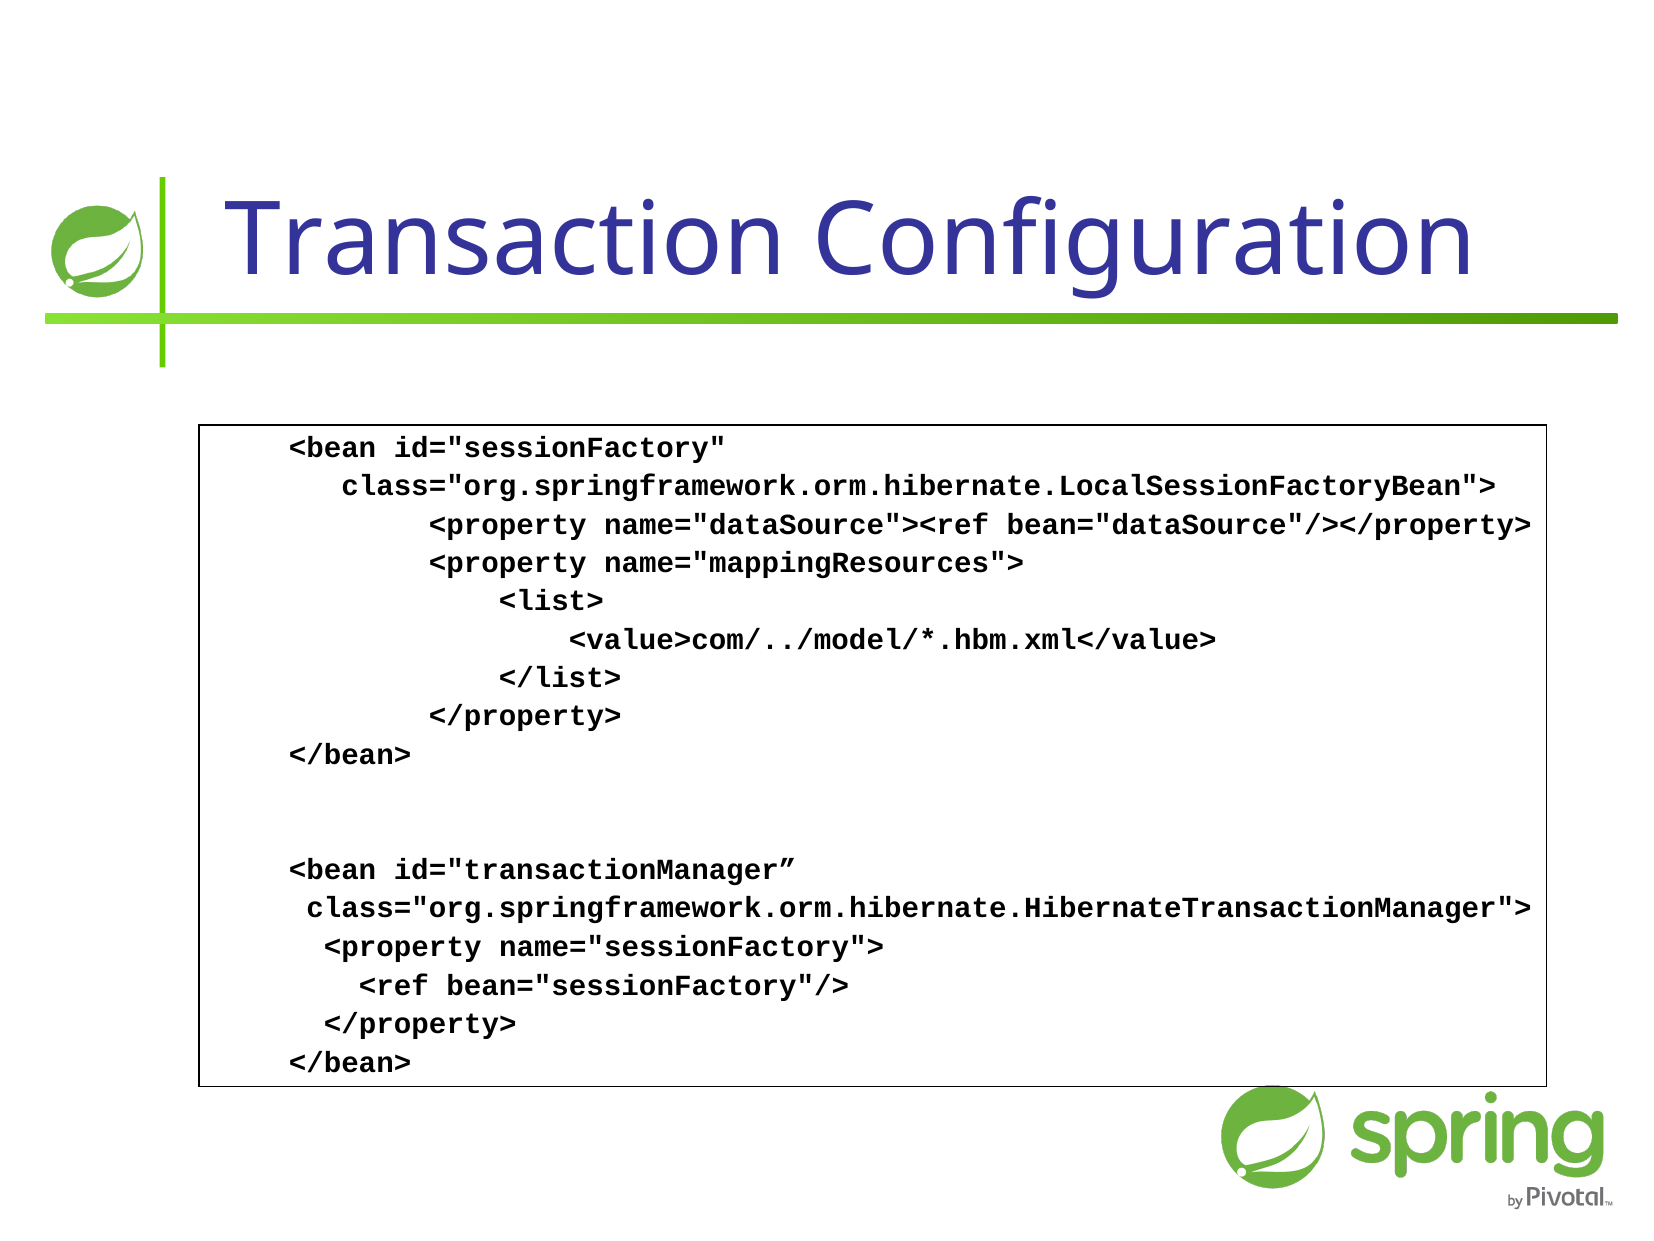

# Transaction Configuration
<bean id="sessionFactory"
 class="org.springframework.orm.hibernate.LocalSessionFactoryBean">
 <property name="dataSource"><ref bean="dataSource"/></property>
 <property name="mappingResources">
 <list>
 <value>com/../model/*.hbm.xml</value>
 </list>
 </property>
</bean>
<bean id="transactionManager”
 class="org.springframework.orm.hibernate.HibernateTransactionManager">
 <property name="sessionFactory">
 <ref bean="sessionFactory"/>
 </property>
</bean>